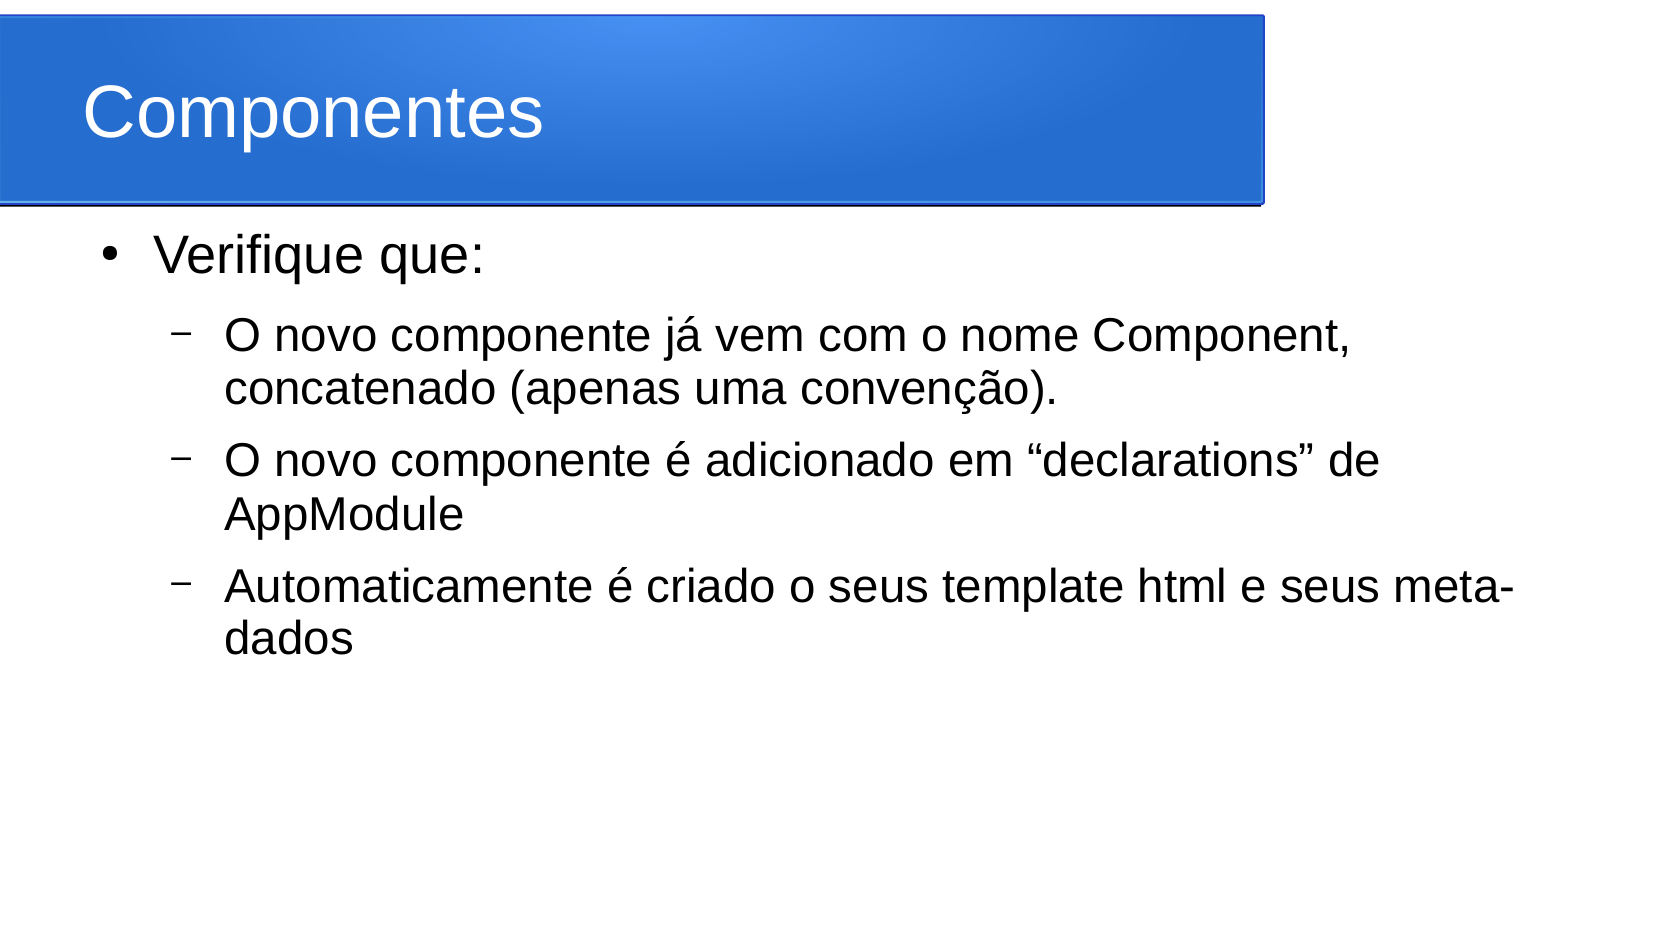

# Componentes
Verifique que:
O novo componente já vem com o nome Component, concatenado (apenas uma convenção).
O novo componente é adicionado em “declarations” de AppModule
Automaticamente é criado o seus template html e seus meta-dados